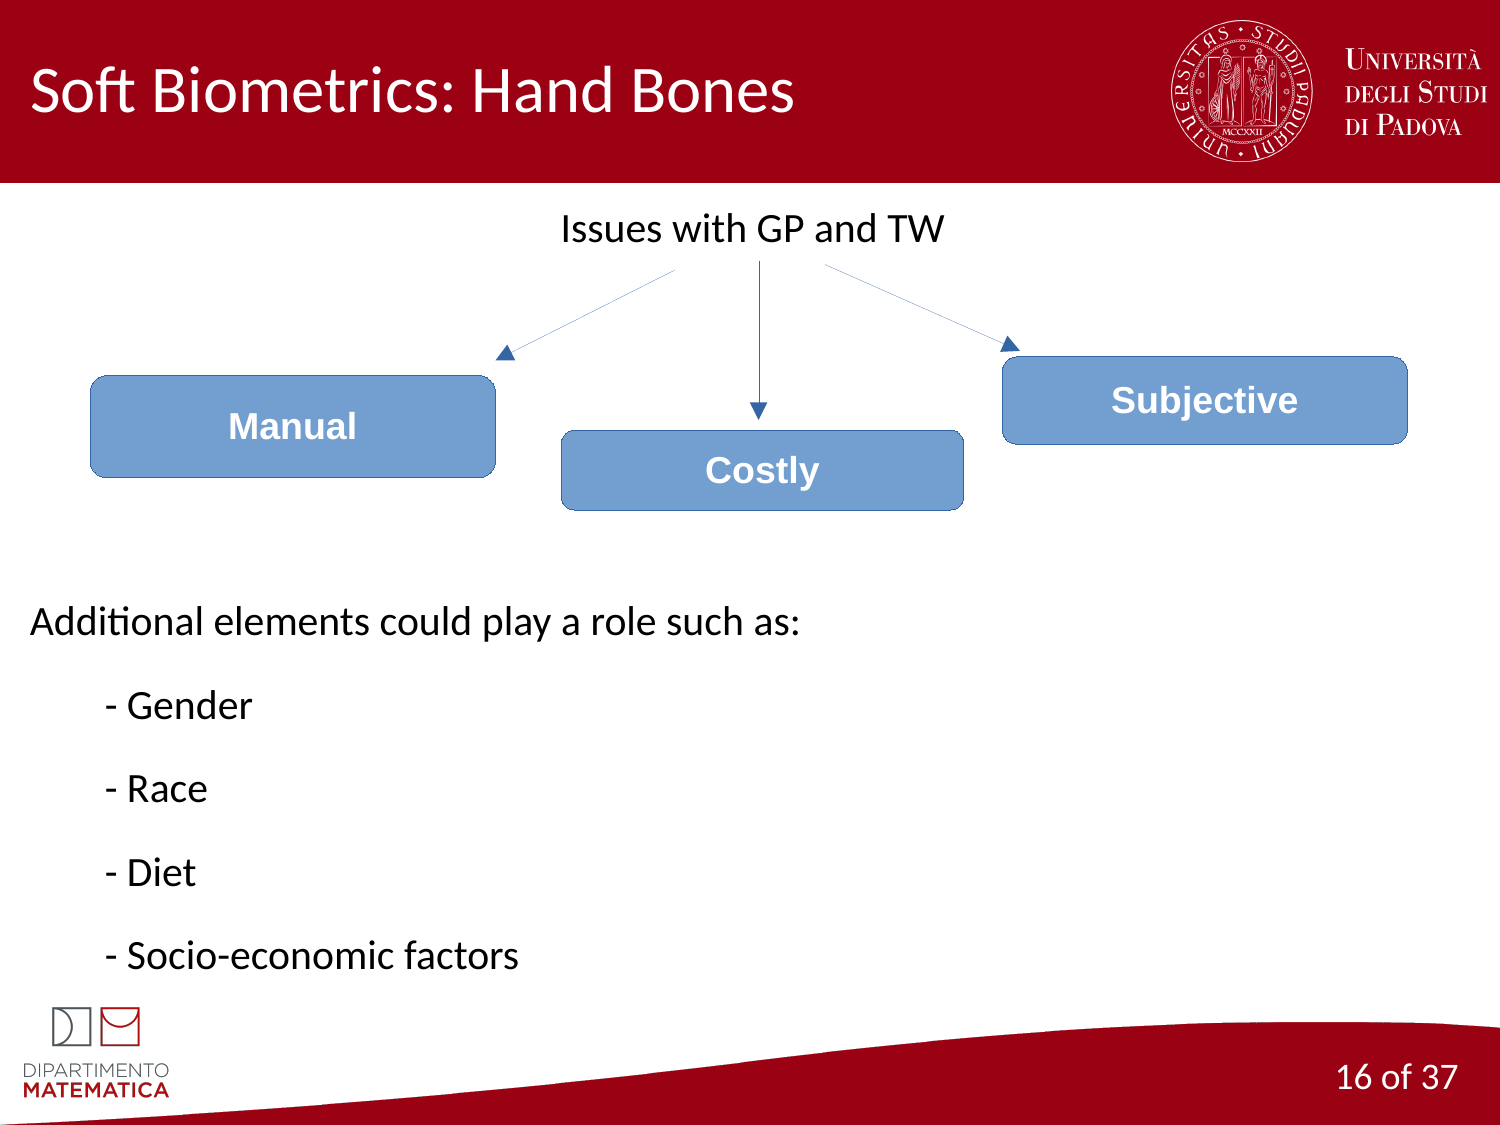

# Soft Biometrics: Hand Bones
Issues with GP and TW
Subjective
Manual
Costly
Additional elements could play a role such as:
	- Gender
	- Race
	- Diet
	- Socio-economic factors
 of 37